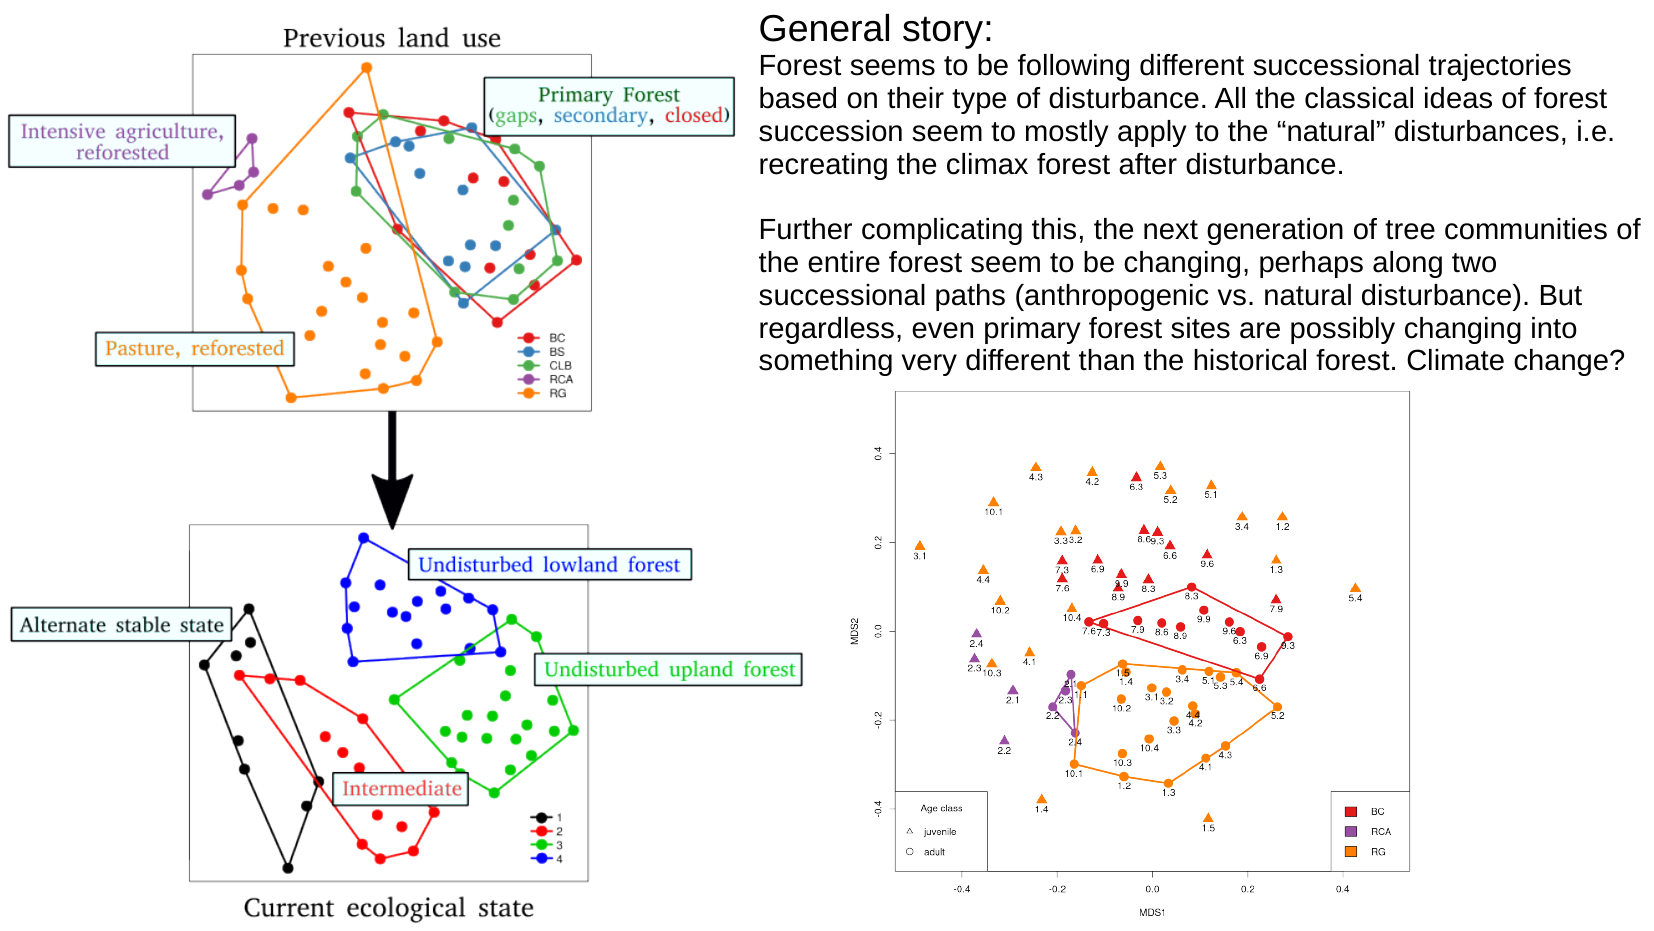

General story:
Forest seems to be following different successional trajectories based on their type of disturbance. All the classical ideas of forest succession seem to mostly apply to the “natural” disturbances, i.e. recreating the climax forest after disturbance.
Further complicating this, the next generation of tree communities of the entire forest seem to be changing, perhaps along two successional paths (anthropogenic vs. natural disturbance). But regardless, even primary forest sites are possibly changing into something very different than the historical forest. Climate change?